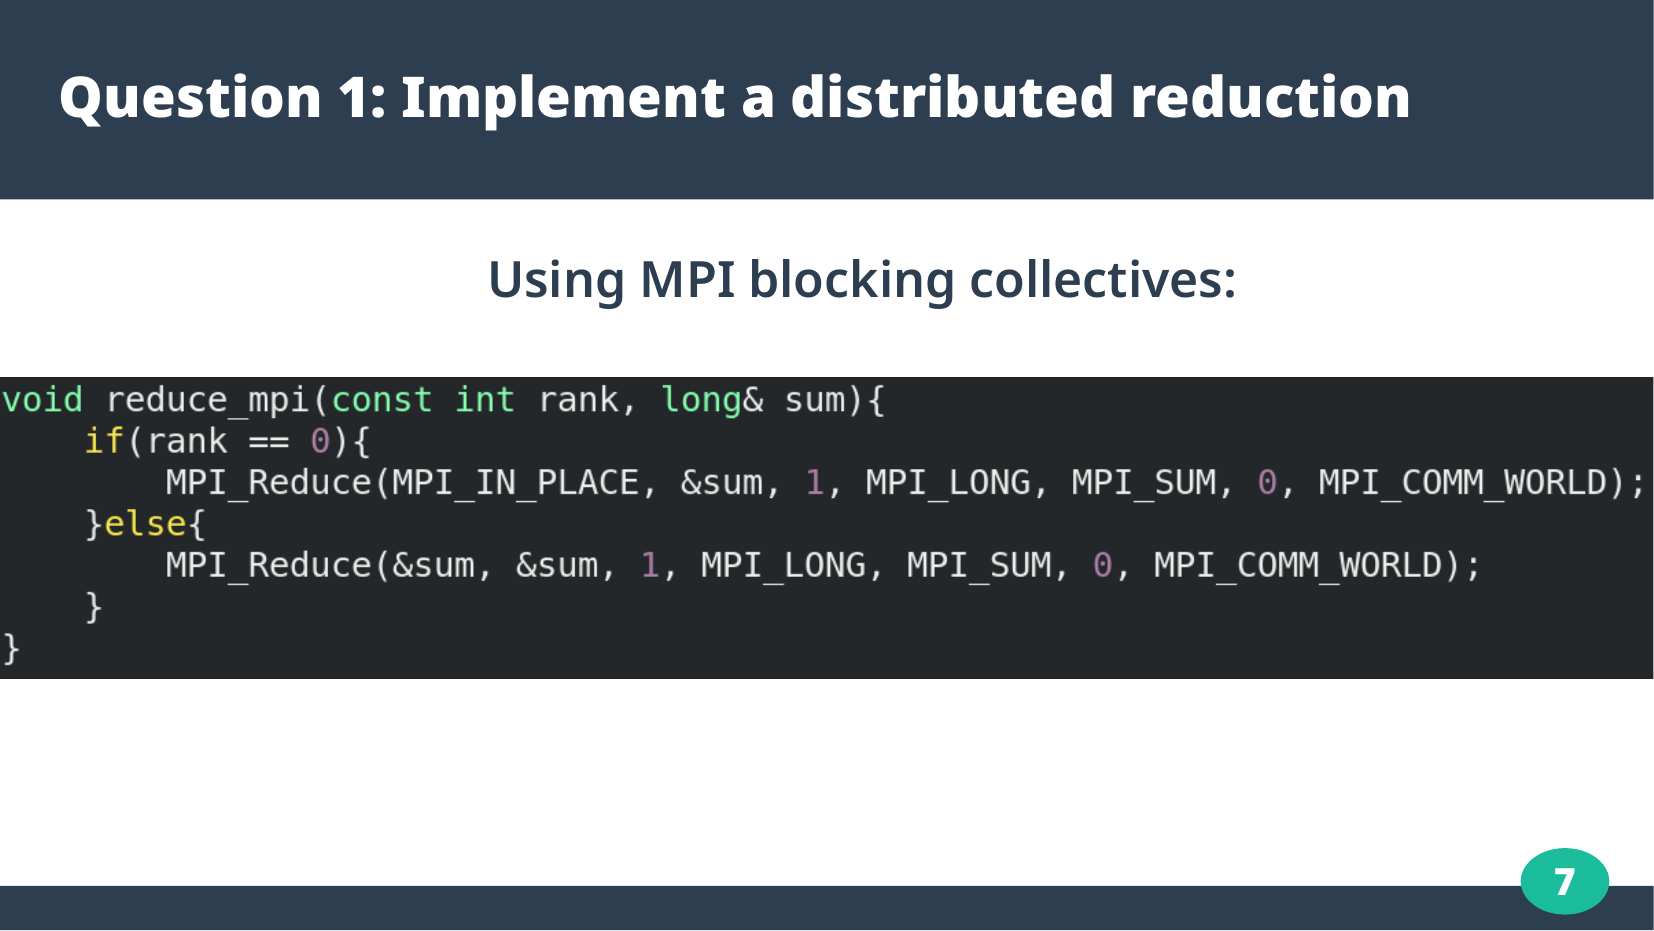

# Question 1: Implement a distributed reduction
Using MPI blocking collectives:
7